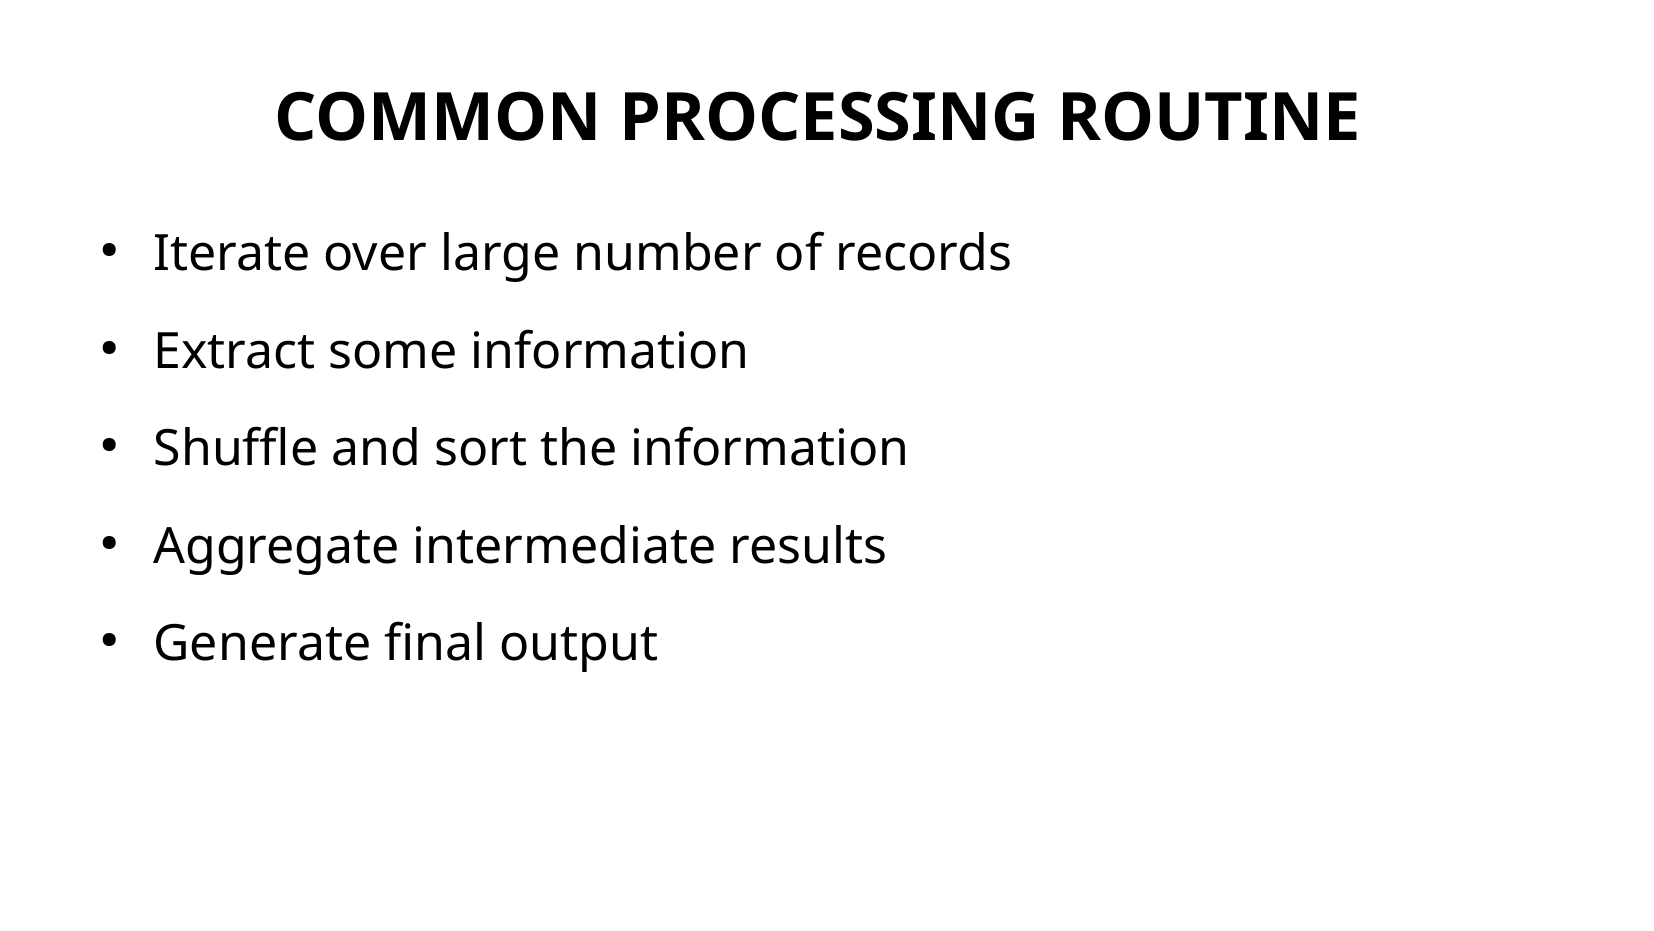

# COMMON PROCESSING ROUTINE
Iterate over large number of records
Extract some information
Shuffle and sort the information
Aggregate intermediate results
Generate final output